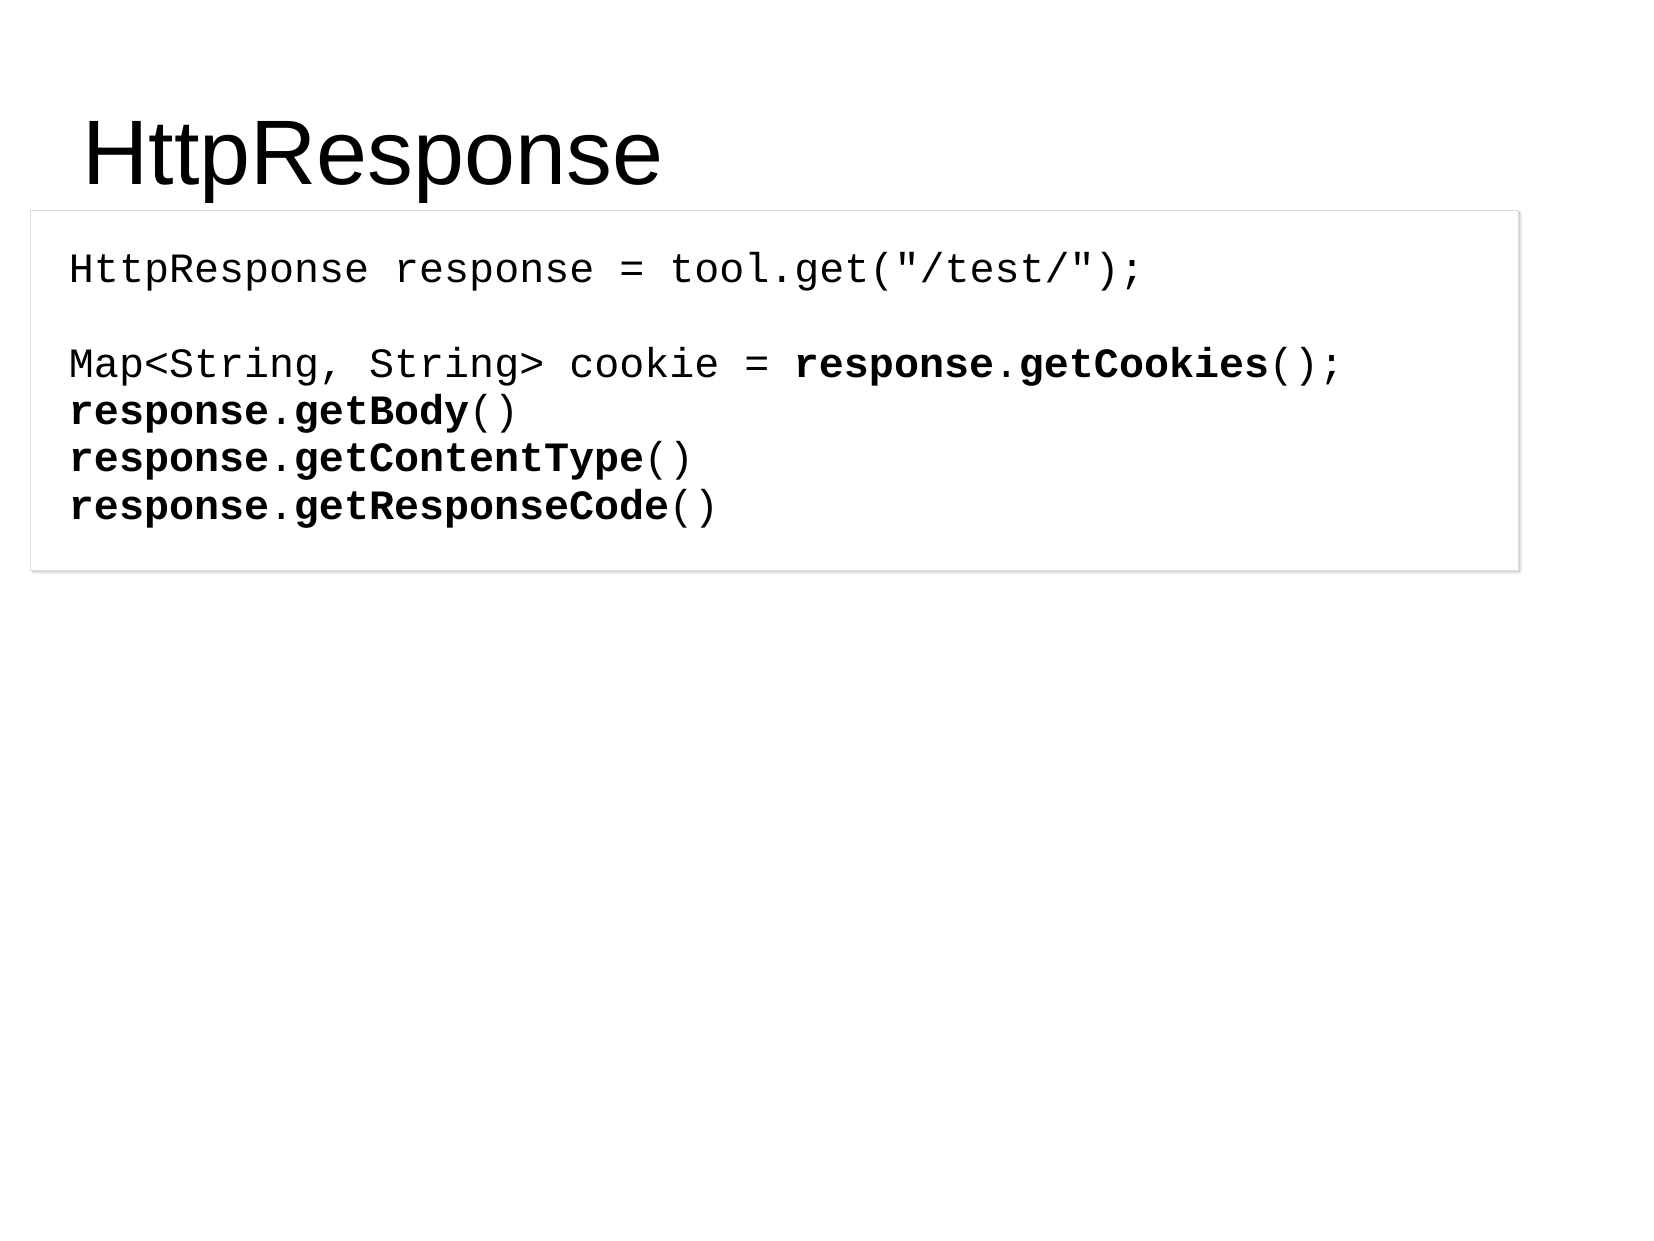

# HttpResponse
HttpResponse response = tool.get("/test/");
Map<String, String> cookie = response.getCookies();
response.getBody()
response.getContentType()
response.getResponseCode()